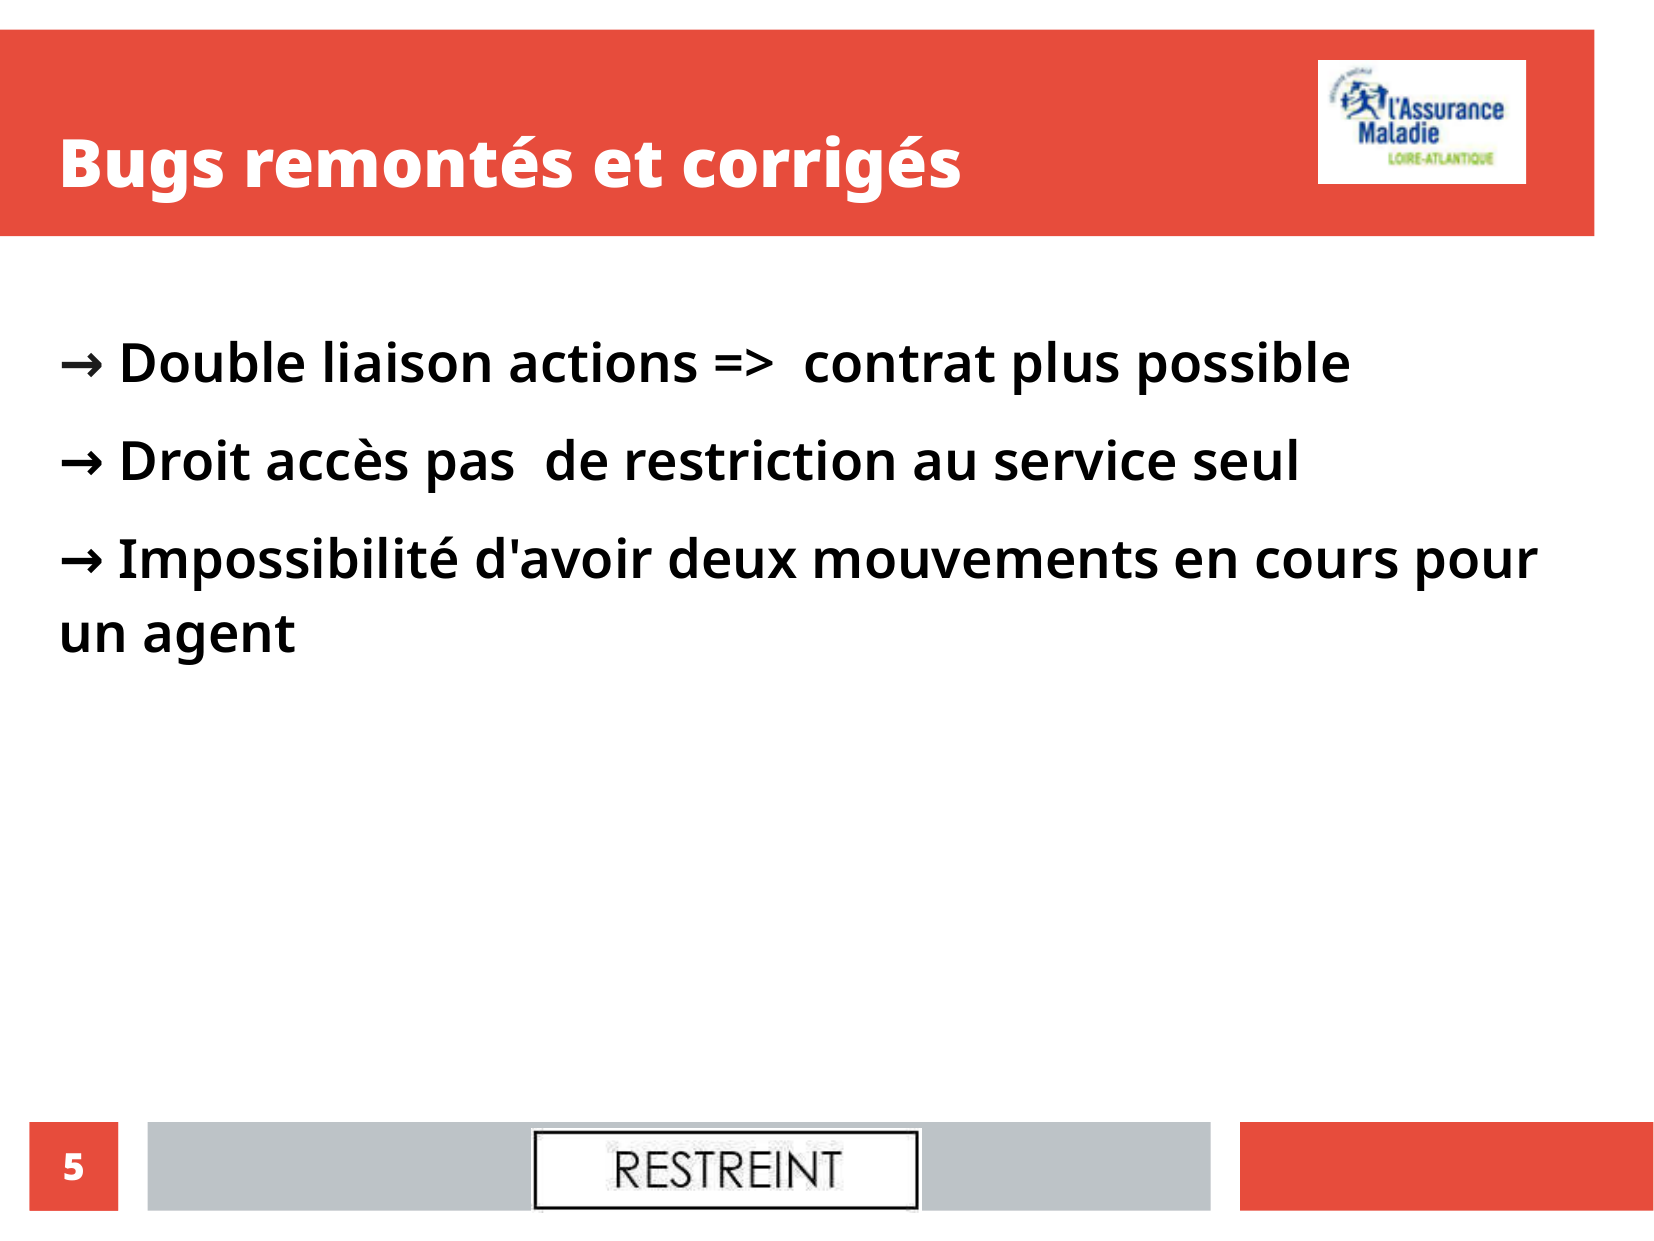

# Bugs remontés et corrigés
→ Double liaison actions => contrat plus possible
→ Droit accès pas de restriction au service seul
→ Impossibilité d'avoir deux mouvements en cours pour un agent
5